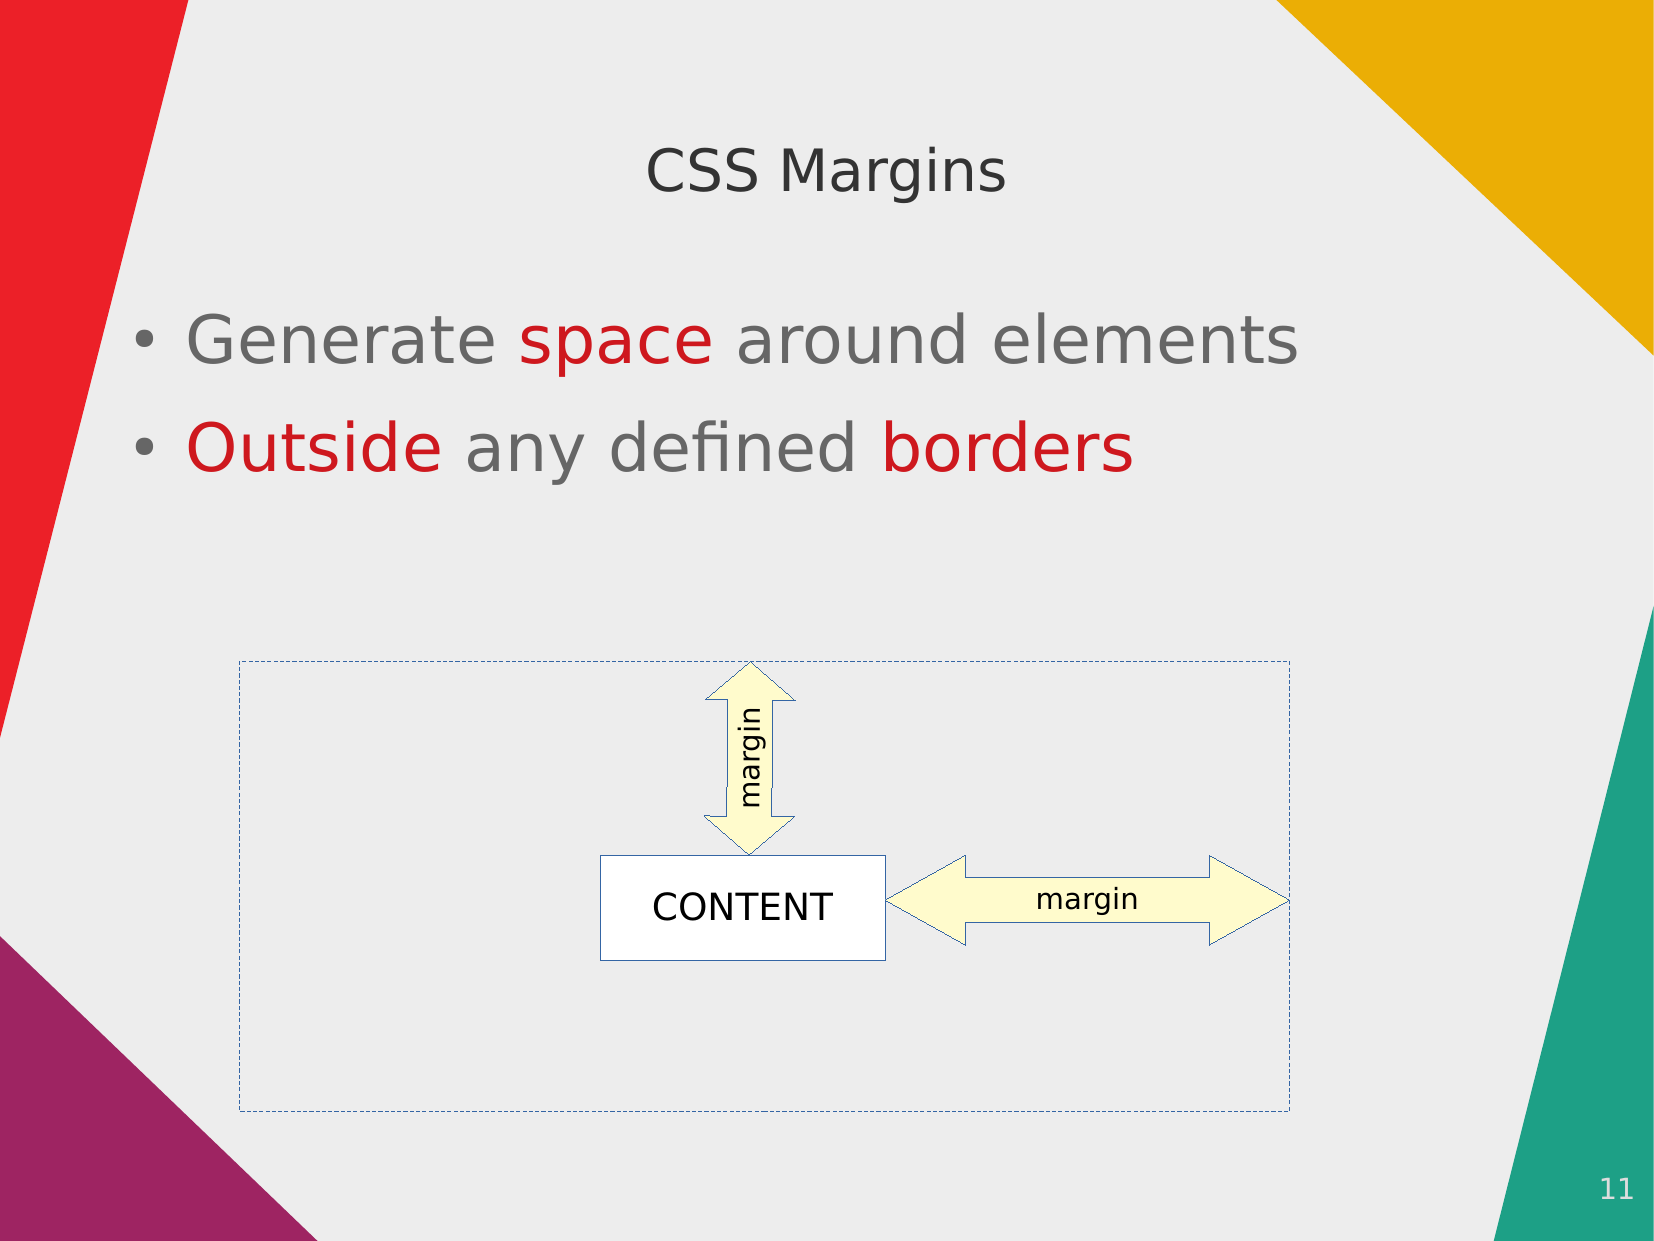

# CSS Margins
Generate space around elements
Outside any defined borders
margin
CONTENT
margin
11